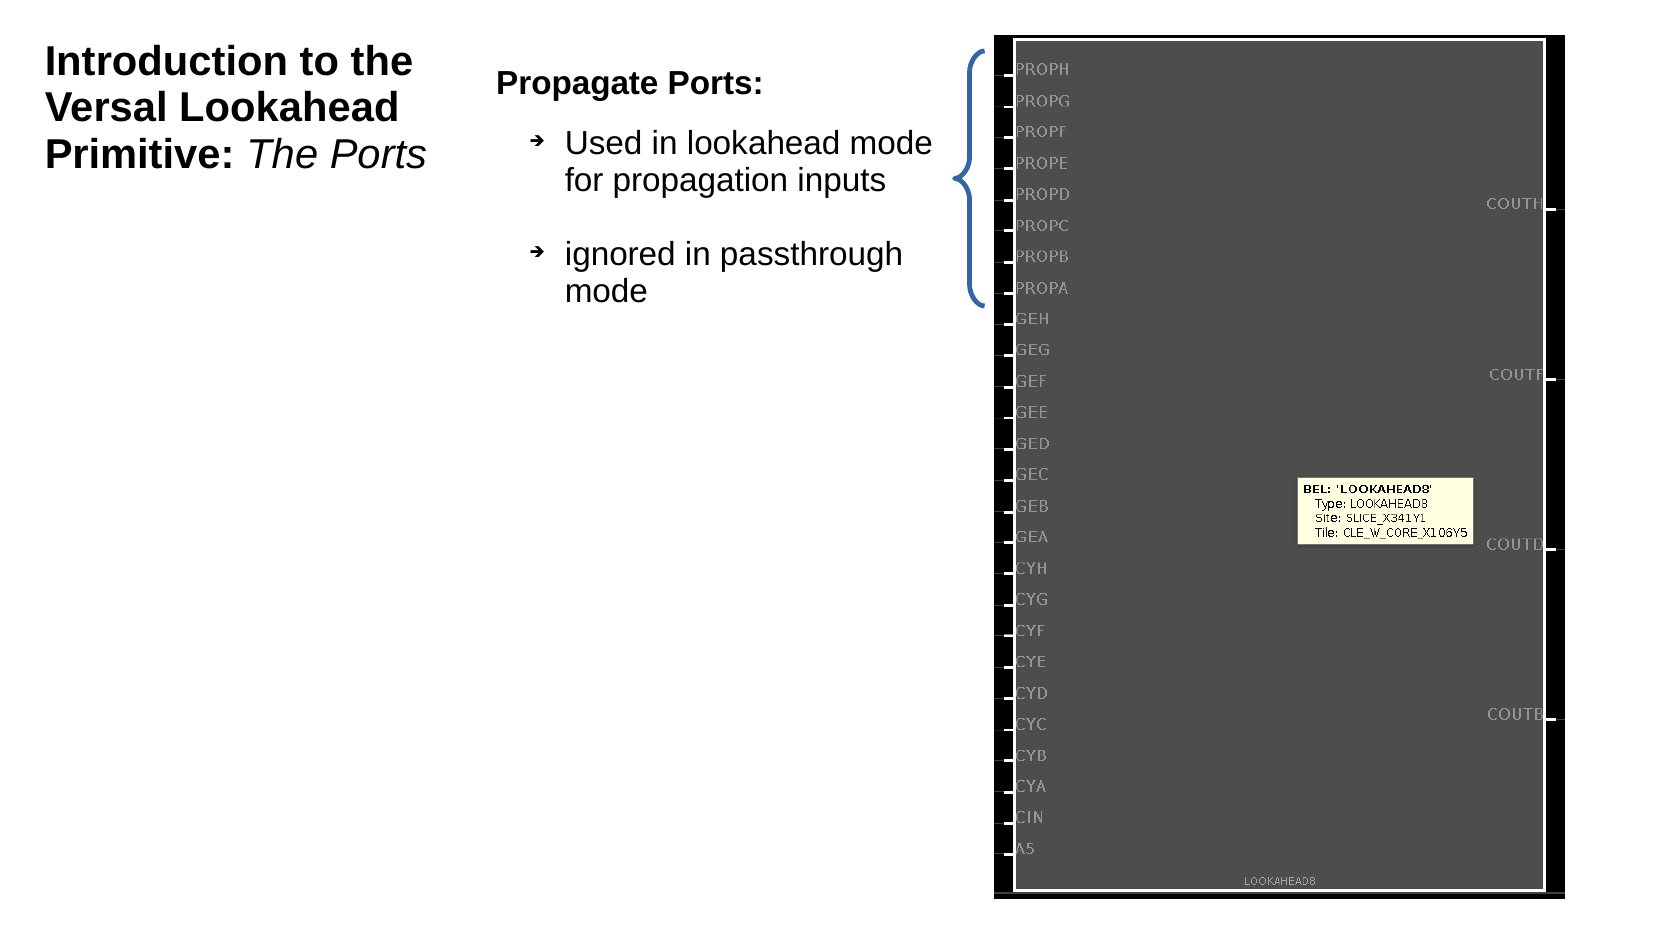

Introduction to the
Versal Lookahead Primitive: The Ports
Propagate Ports:
Used in lookahead mode for propagation inputs
ignored in passthrough mode